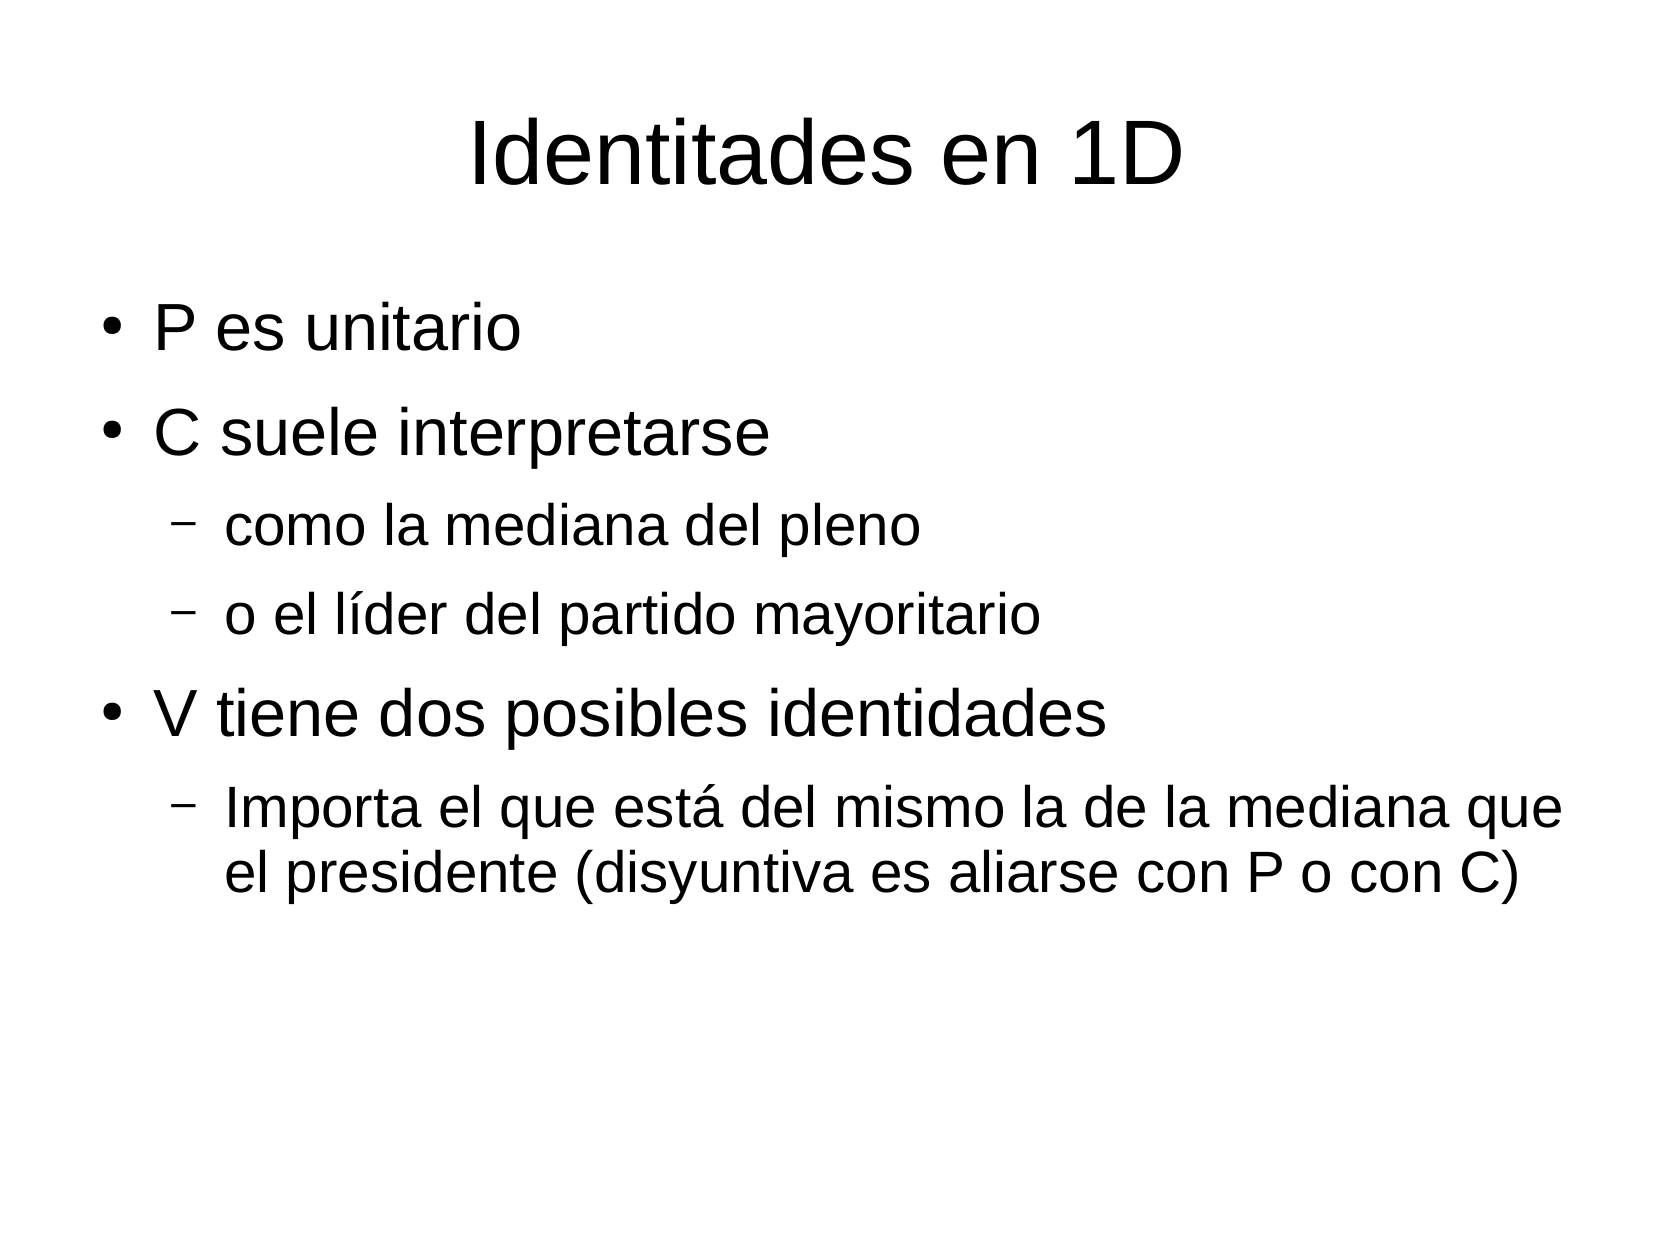

# Identitades en 1D
P es unitario
C suele interpretarse
como la mediana del pleno
o el líder del partido mayoritario
V tiene dos posibles identidades
Importa el que está del mismo la de la mediana que el presidente (disyuntiva es aliarse con P o con C)